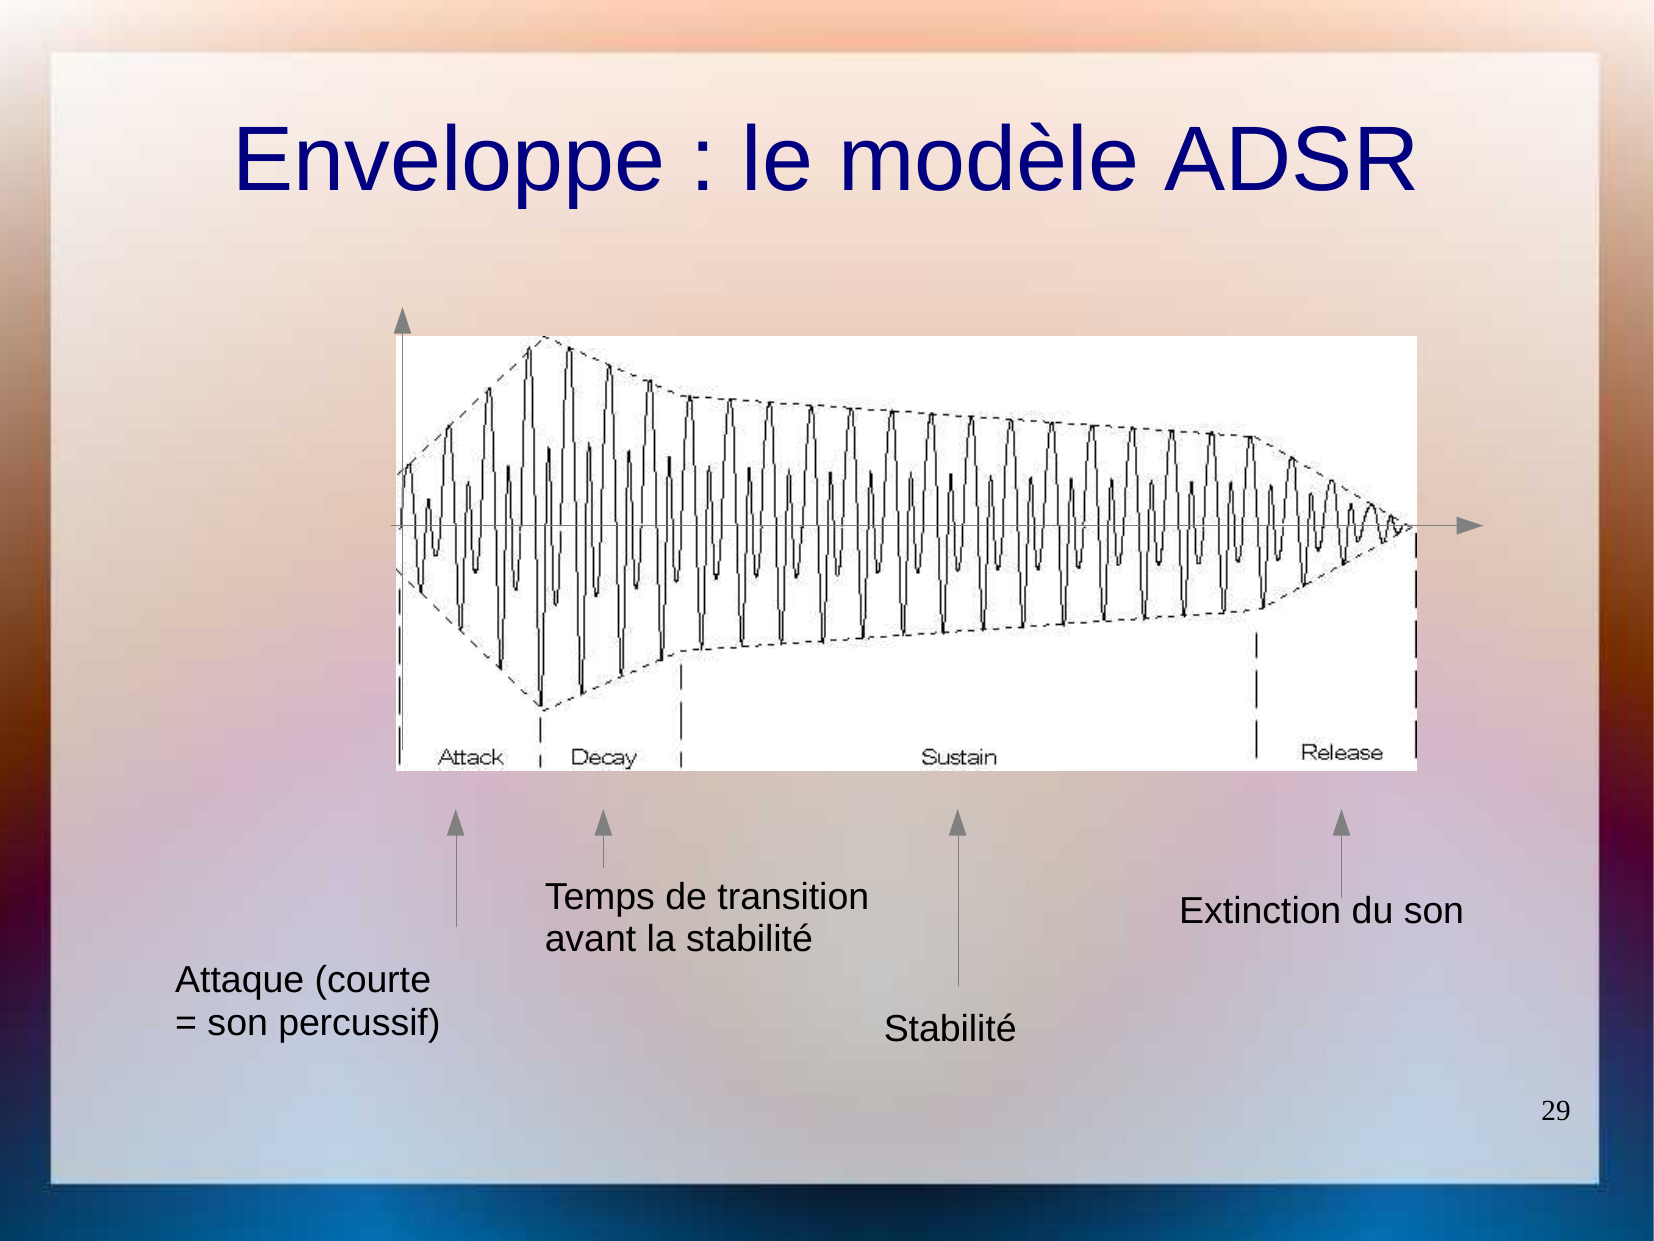

# Enveloppe : le modèle ADSR
Temps de transition
avant la stabilité
Extinction du son
Attaque (courte
= son percussif)
Stabilité
29